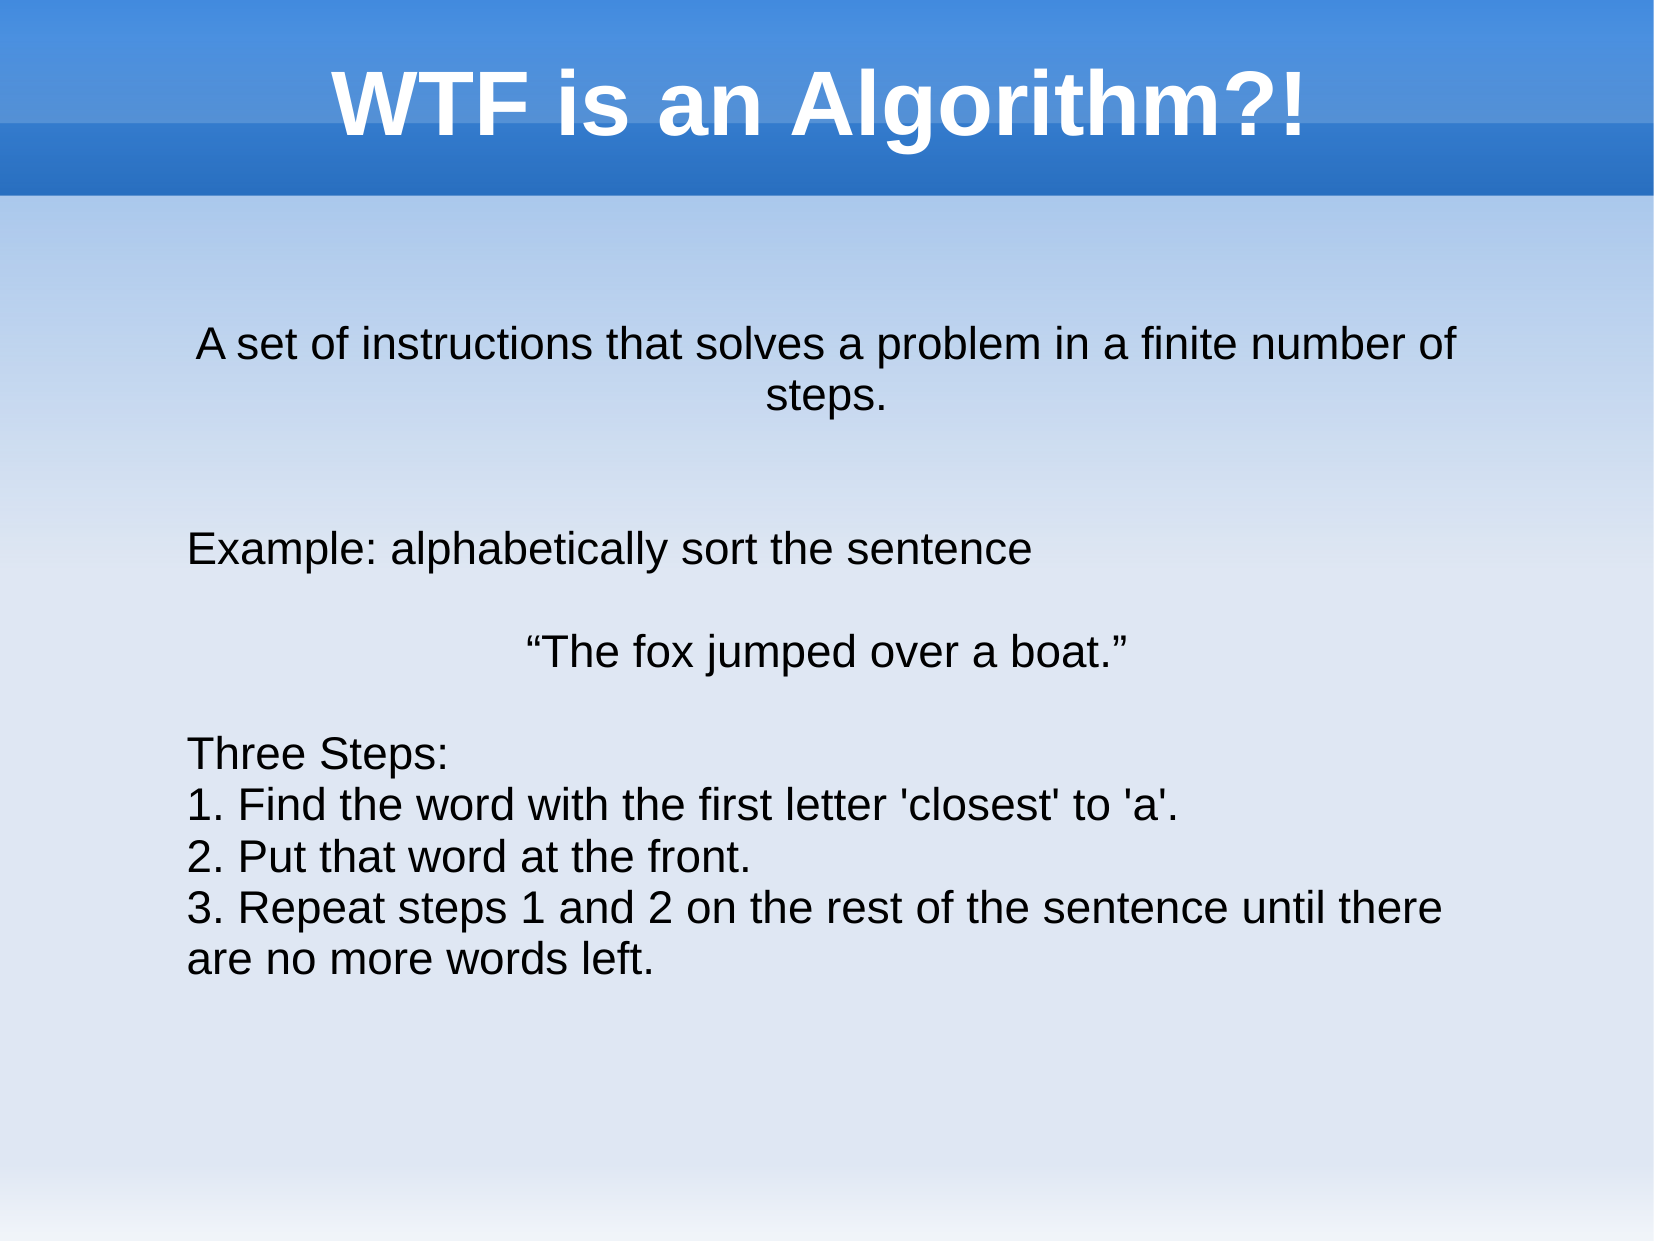

# WTF is an Algorithm?!
A set of instructions that solves a problem in a finite number of steps.
Example: alphabetically sort the sentence
“The fox jumped over a boat.”
Three Steps:
1. Find the word with the first letter 'closest' to 'a'.
2. Put that word at the front.
3. Repeat steps 1 and 2 on the rest of the sentence until there are no more words left.